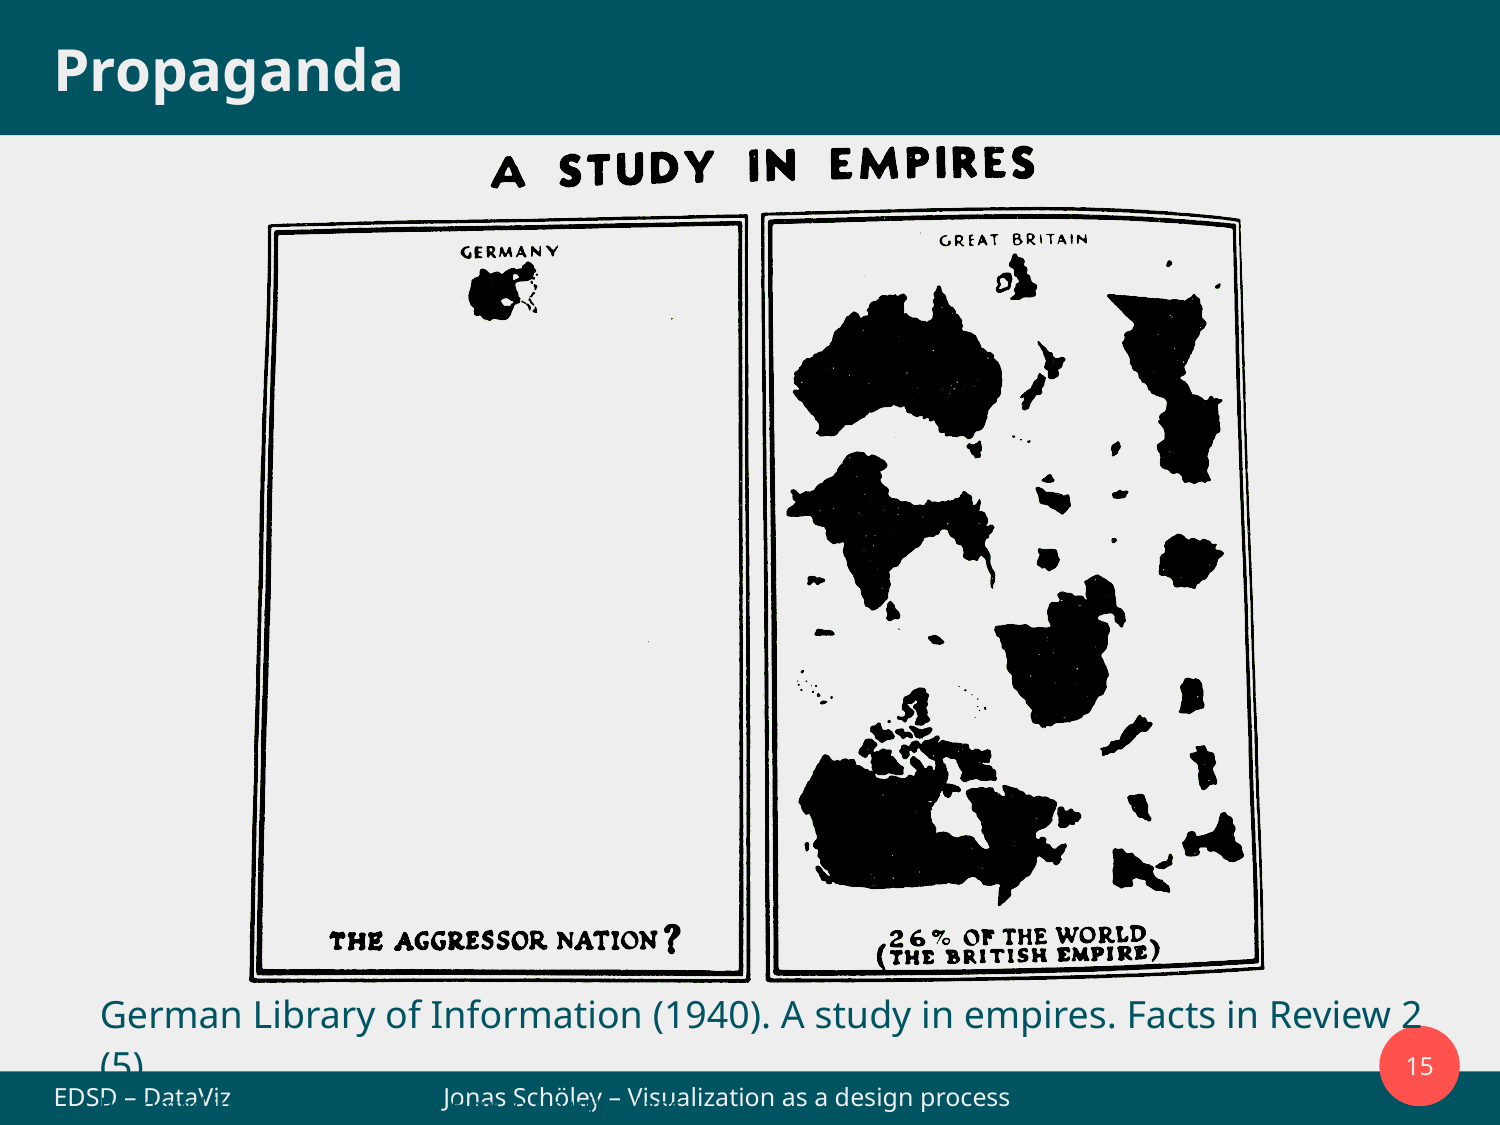

# Propaganda
German Library of Information (1940). A study in empires. Facts in Review 2 (5).
Reprinted in Monmonier (1996). How to Lie with Maps.
15
EDSD – DataViz
Jonas Schöley – Visualization as a design process